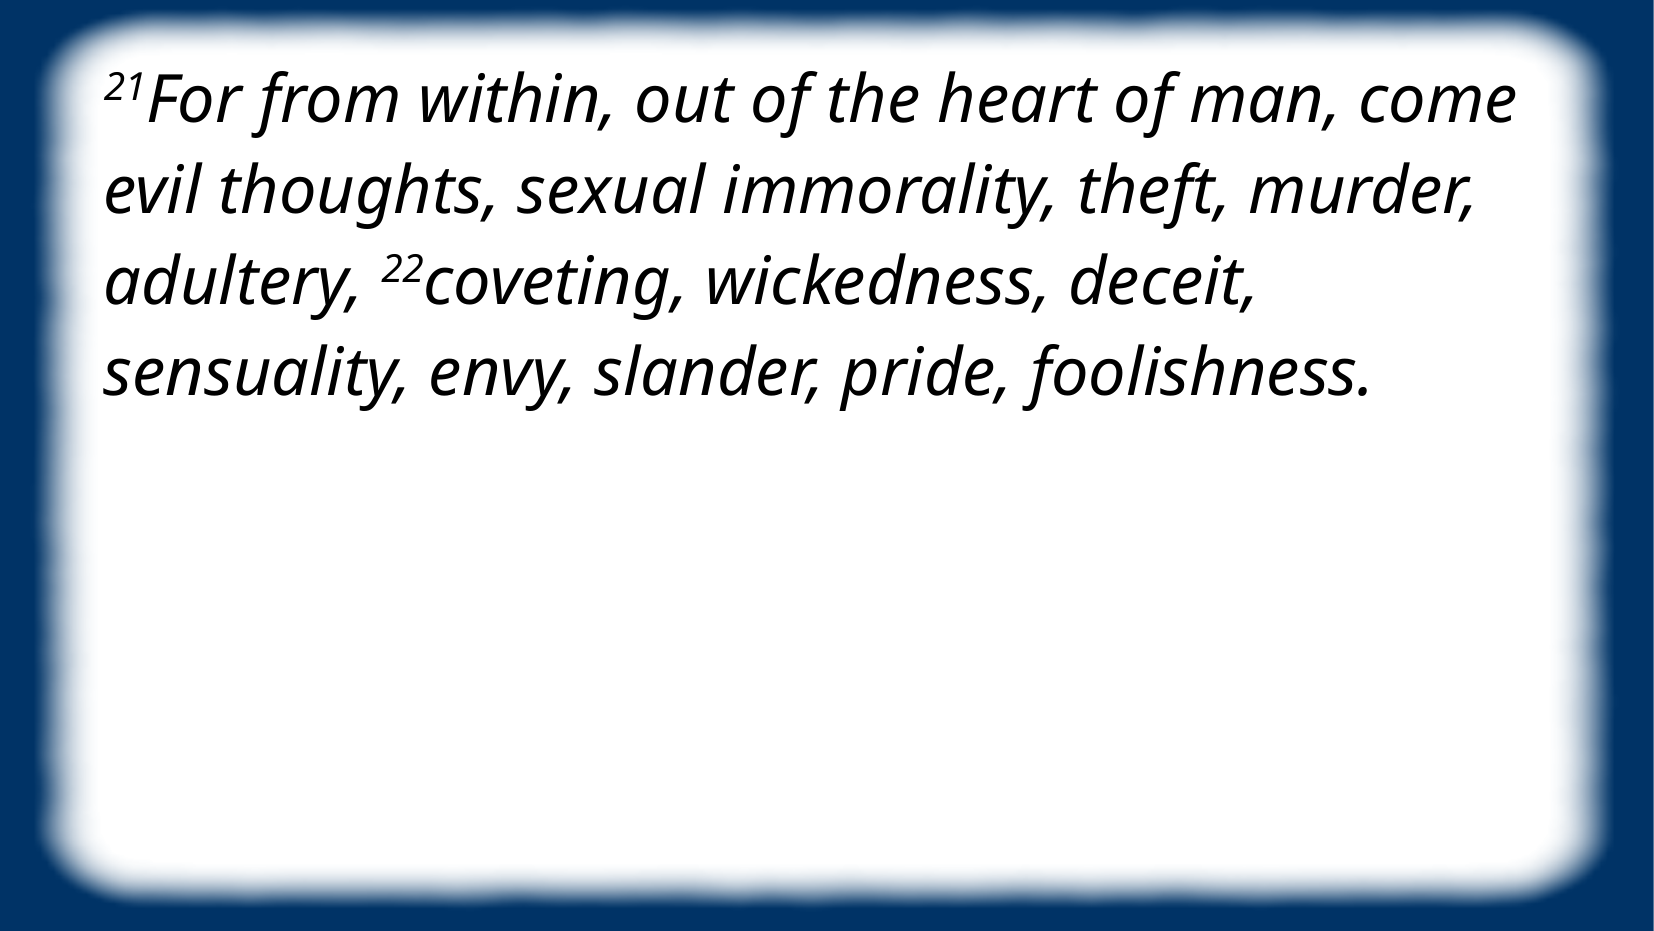

21For from within, out of the heart of man, come evil thoughts, sexual immorality, theft, murder, adultery, 22coveting, wickedness, deceit, sensuality, envy, slander, pride, foolishness.